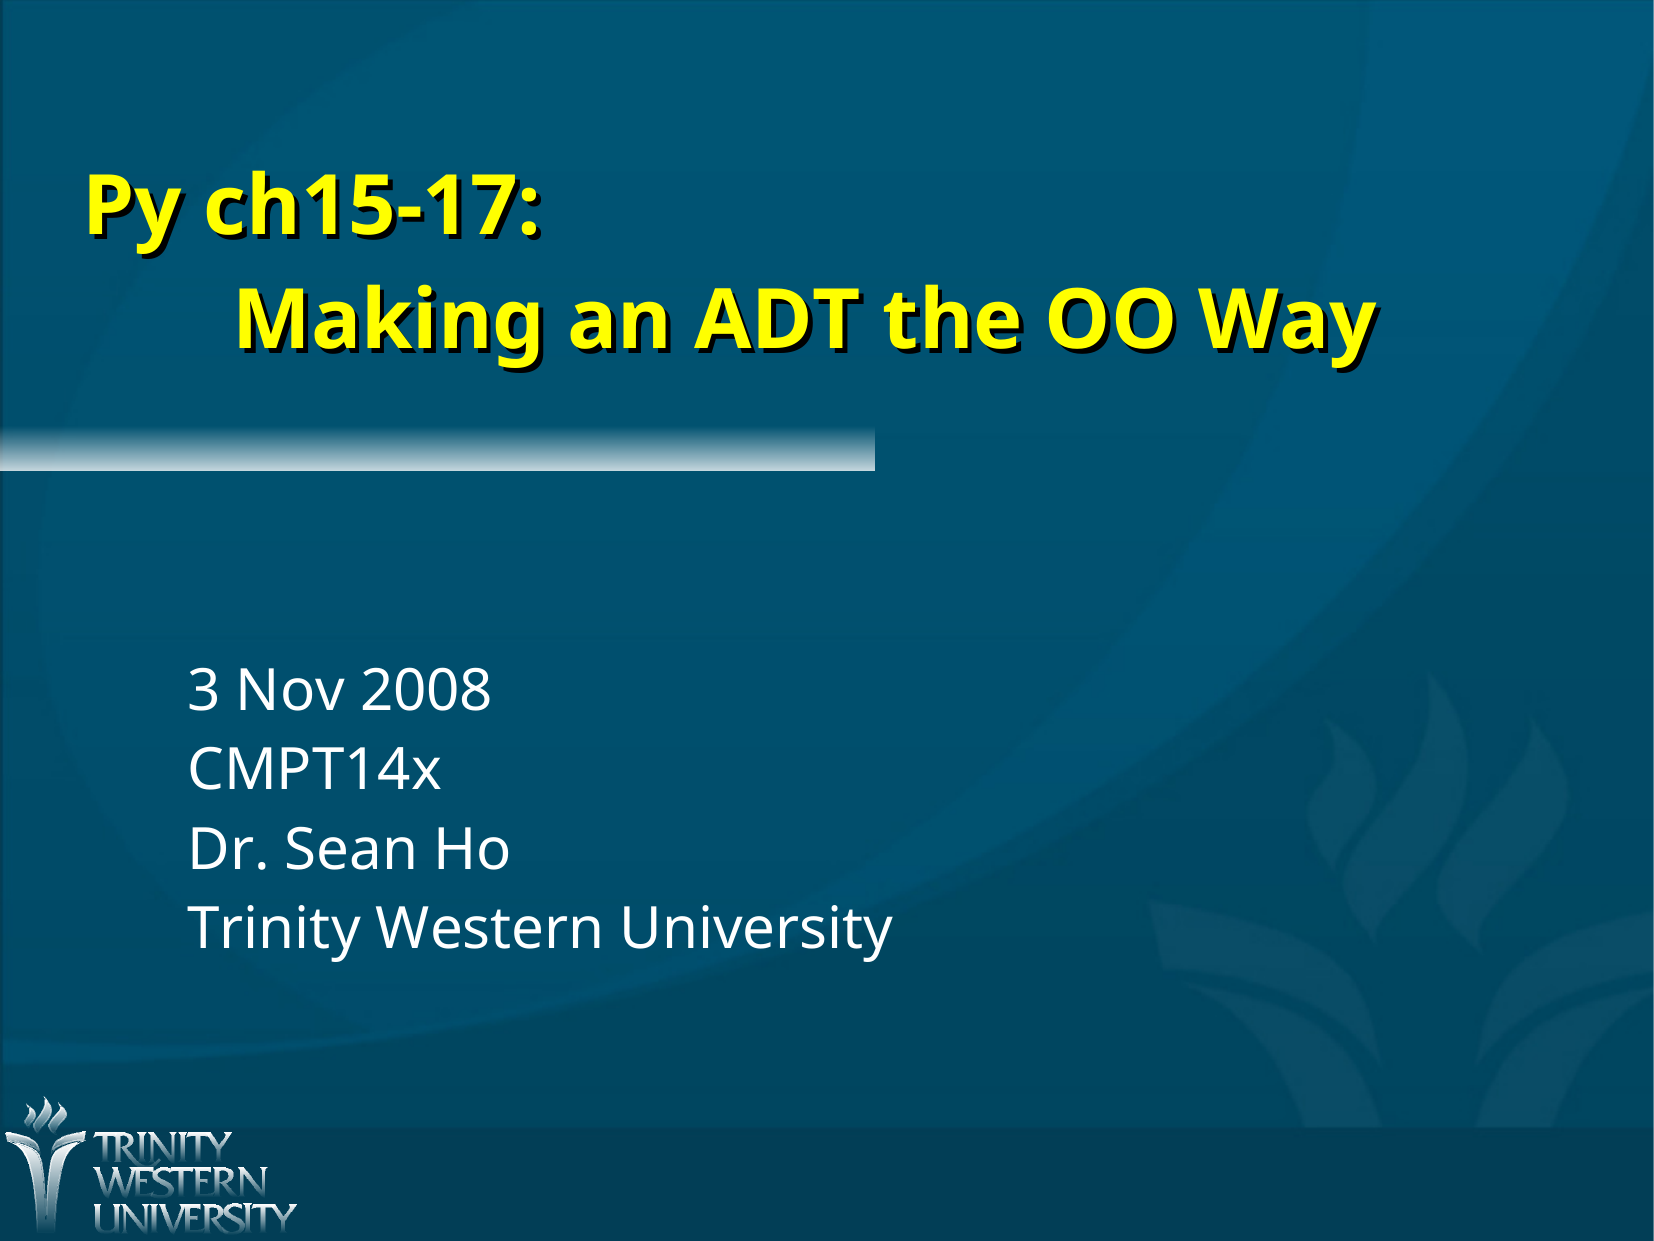

# Py ch15-17: Making an ADT the OO Way
3 Nov 2008
CMPT14x
Dr. Sean Ho
Trinity Western University